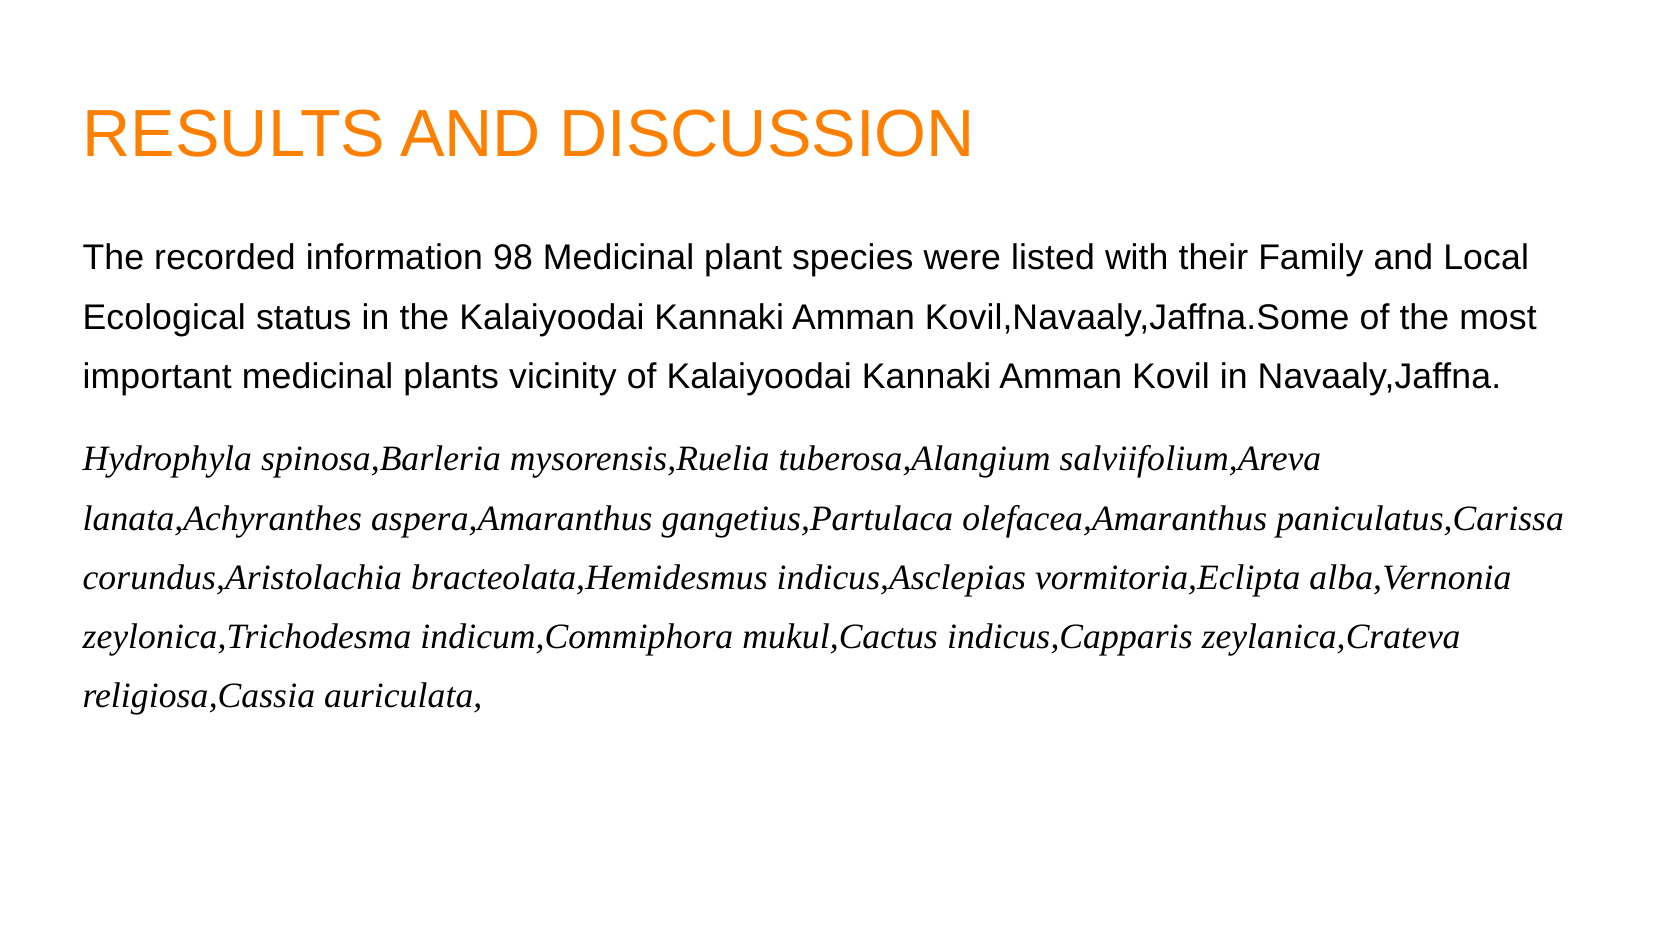

# RESULTS AND DISCUSSION
The recorded information 98 Medicinal plant species were listed with their Family and Local Ecological status in the Kalaiyoodai Kannaki Amman Kovil,Navaaly,Jaffna.Some of the most important medicinal plants vicinity of Kalaiyoodai Kannaki Amman Kovil in Navaaly,Jaffna.
Hydrophyla spinosa,Barleria mysorensis,Ruelia tuberosa,Alangium salviifolium,Areva lanata,Achyranthes aspera,Amaranthus gangetius,Partulaca olefacea,Amaranthus paniculatus,Carissa corundus,Aristolachia bracteolata,Hemidesmus indicus,Asclepias vormitoria,Eclipta alba,Vernonia zeylonica,Trichodesma indicum,Commiphora mukul,Cactus indicus,Capparis zeylanica,Crateva religiosa,Cassia auriculata,